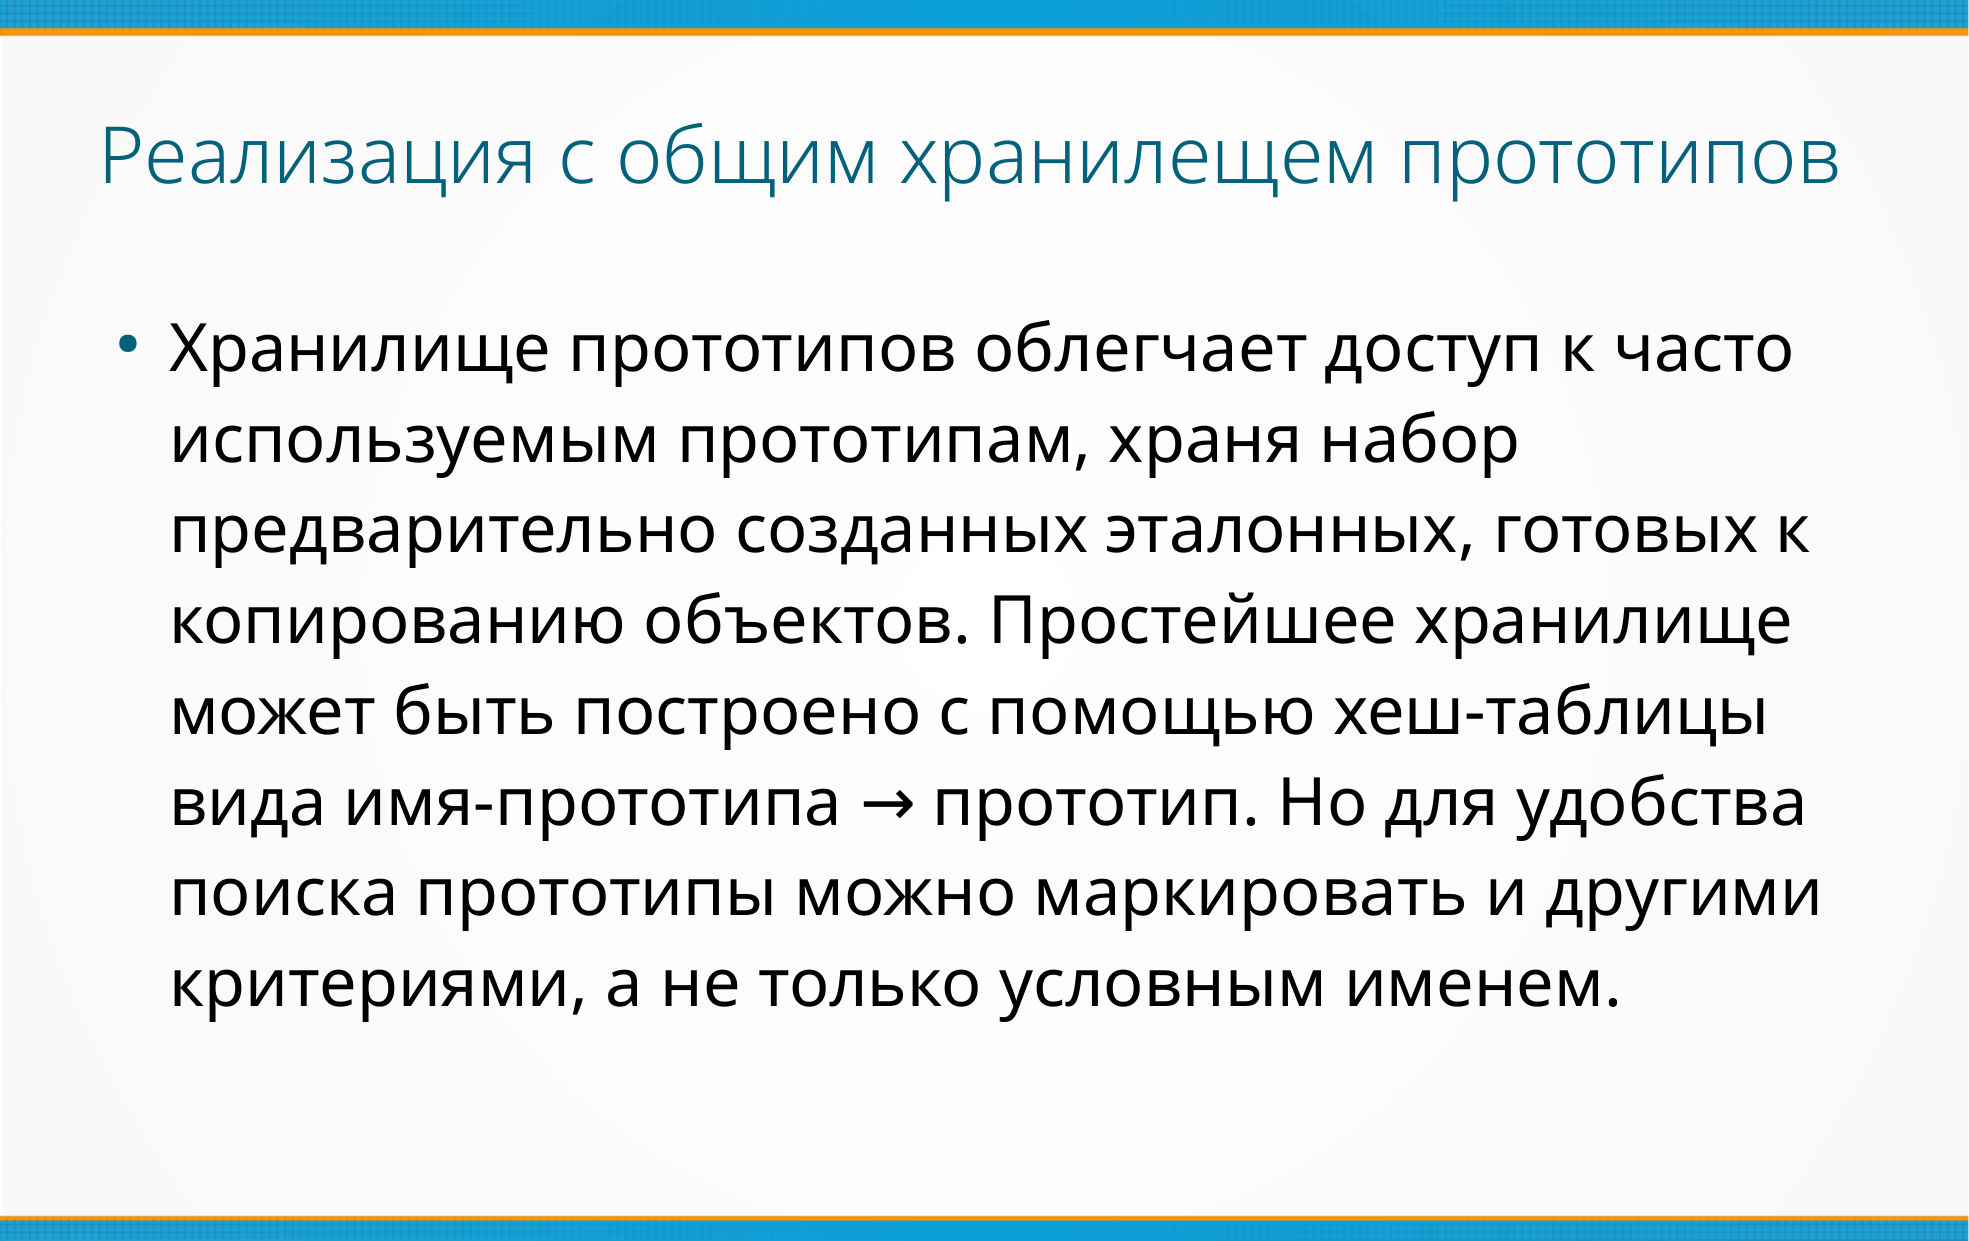

# Реализация с общим хранилещем прототипов
Хранилище прототипов облегчает доступ к часто используемым прототипам, храня набор предварительно созданных эталонных, готовых к копированию объектов. Простейшее хранилище может быть построено с помощью хеш-таблицы вида имя-прототипа → прототип. Но для удобства поиска прототипы можно маркировать и другими критериями, а не только условным именем.